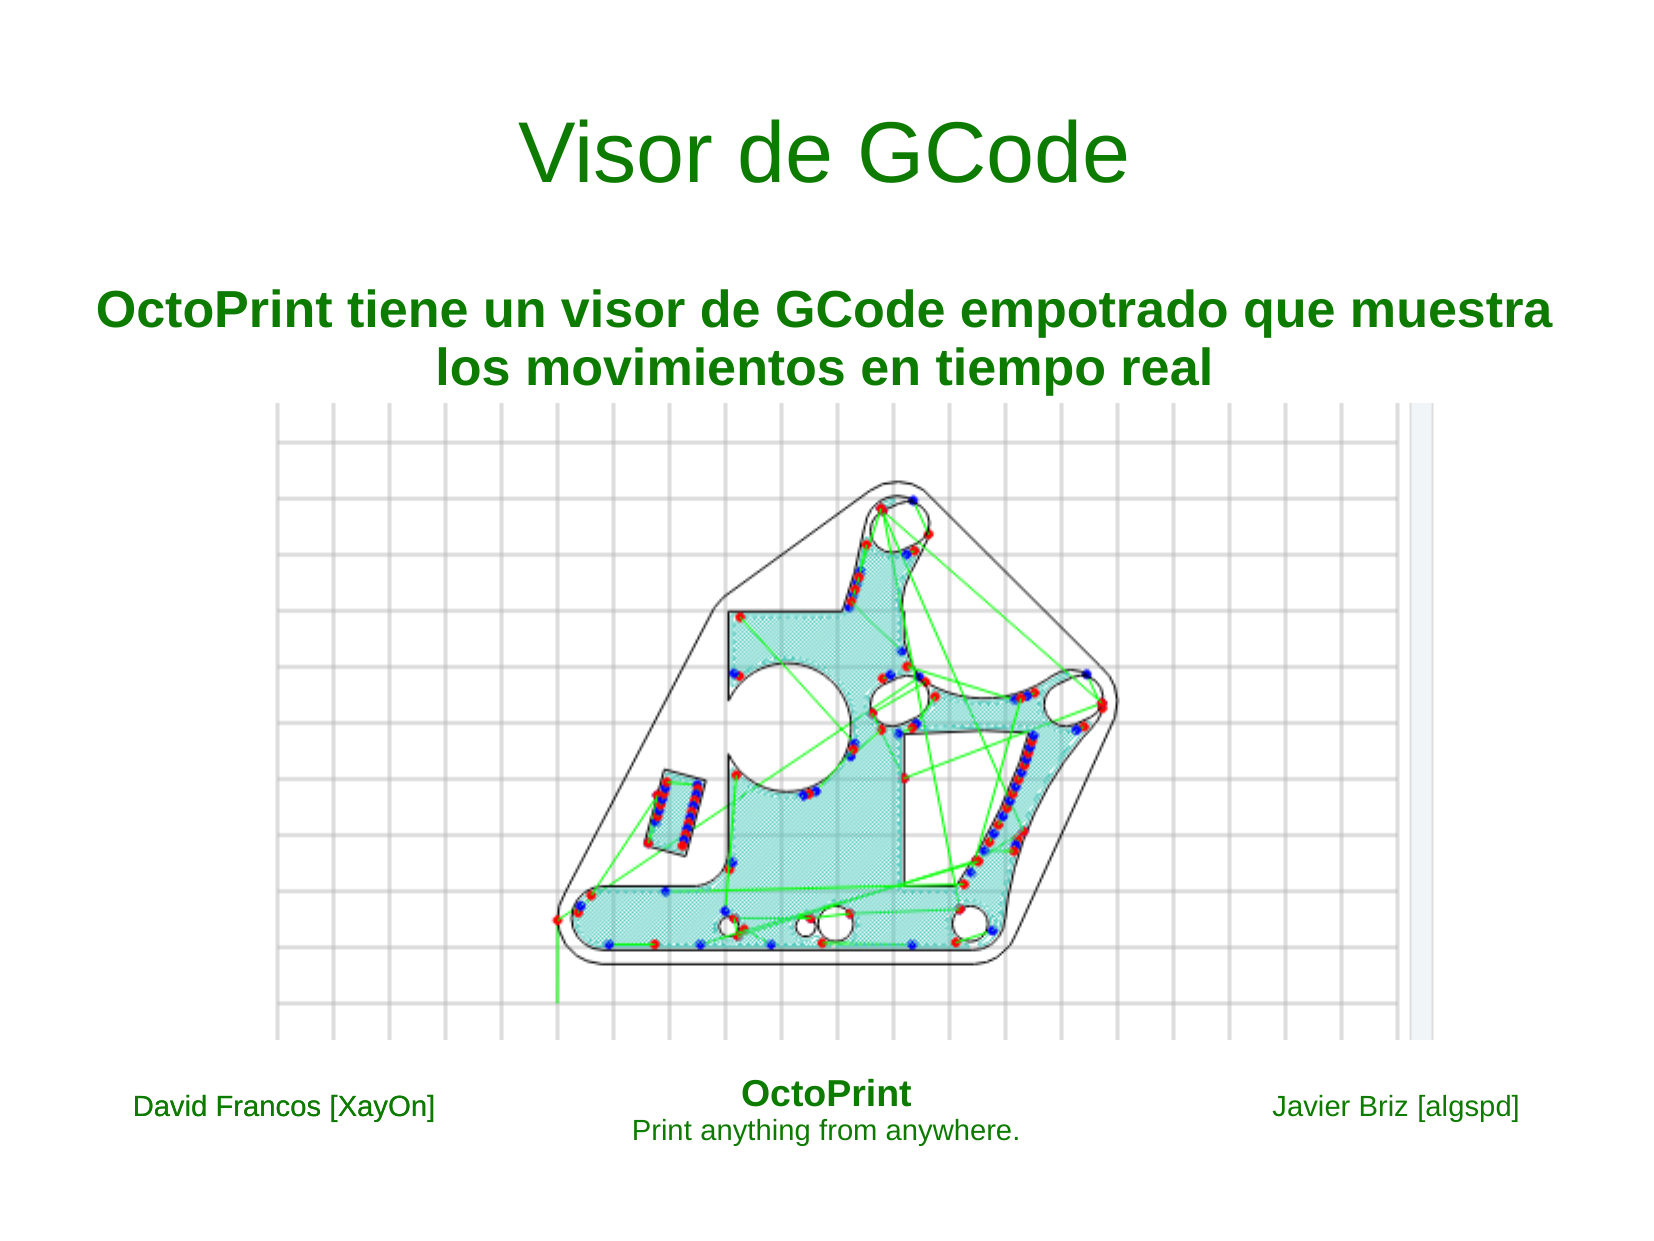

# Visor de GCode
OctoPrint tiene un visor de GCode empotrado que muestra los movimientos en tiempo real